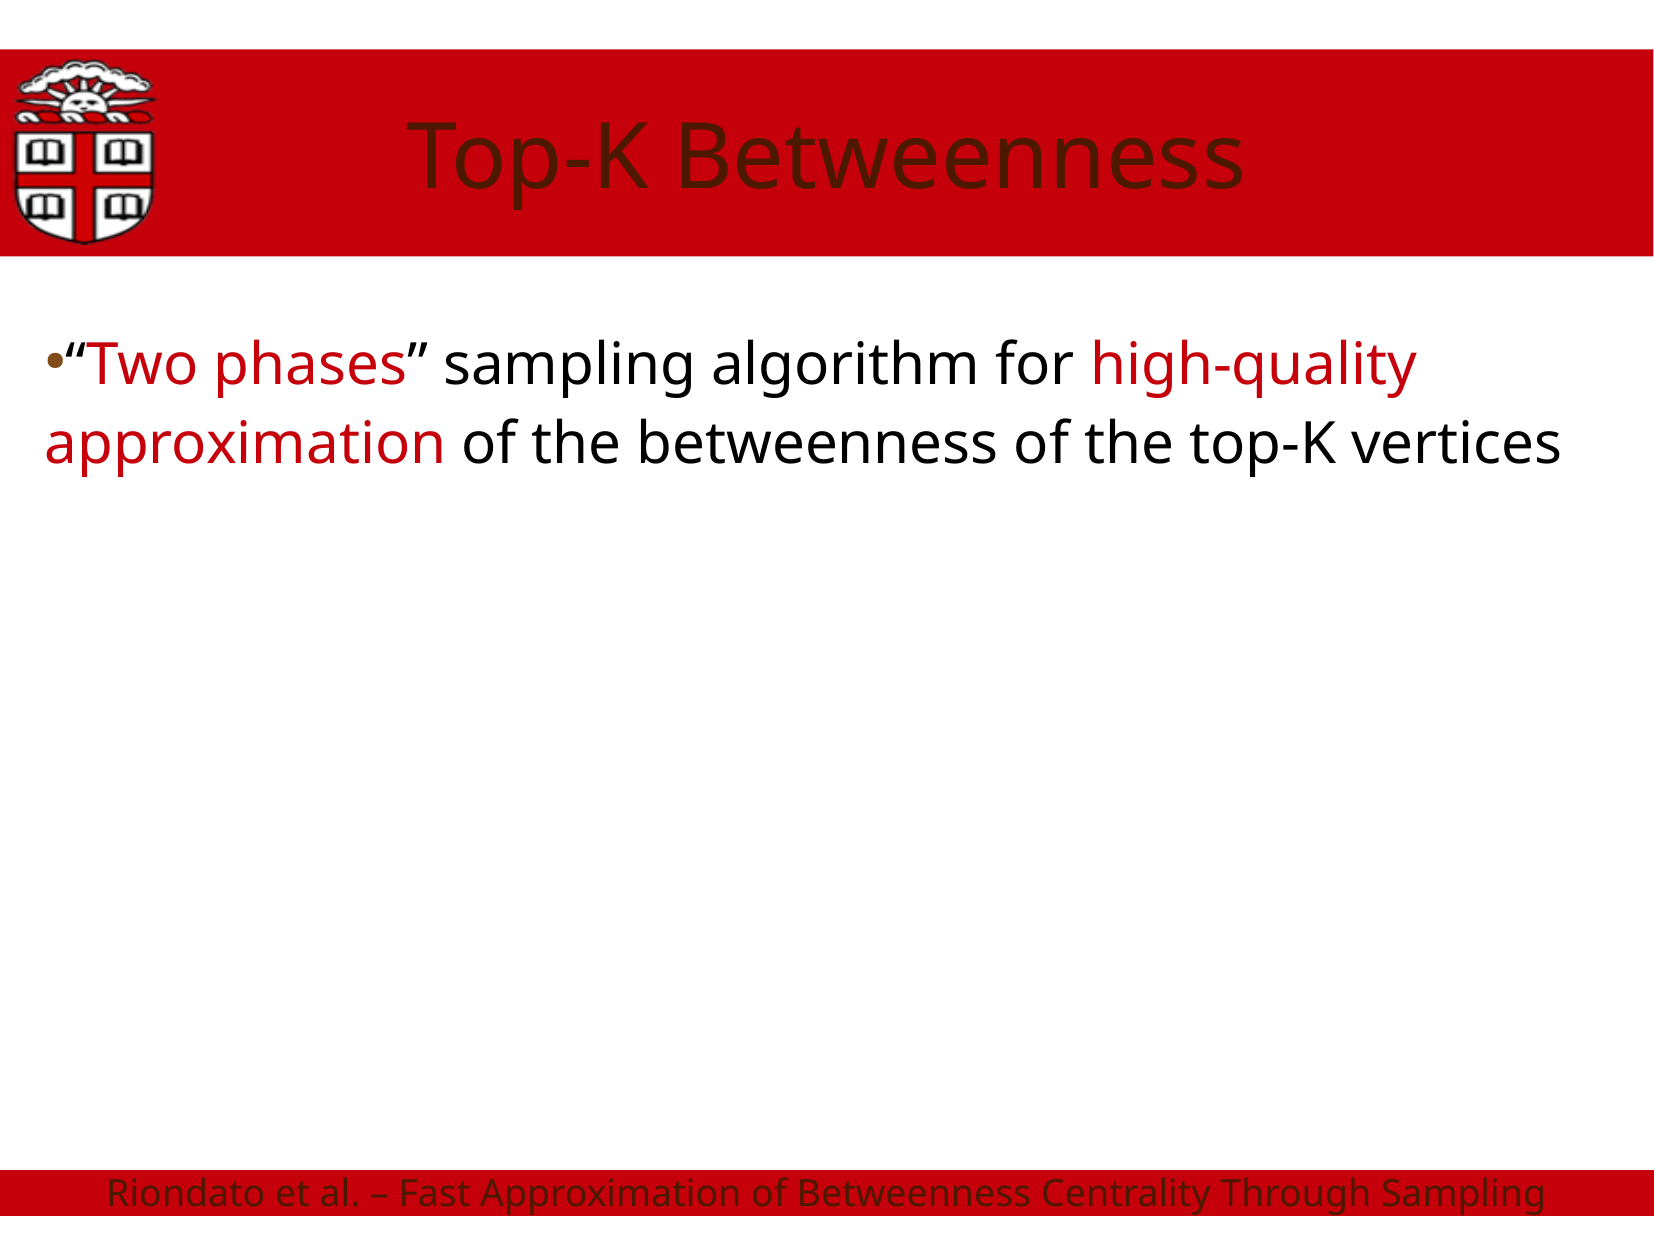

# Top-K Betweenness
“Two phases” sampling algorithm for high-quality approximation of the betweenness of the top-K vertices
Riondato et al. – Fast Approximation of Betweenness Centrality Through Sampling